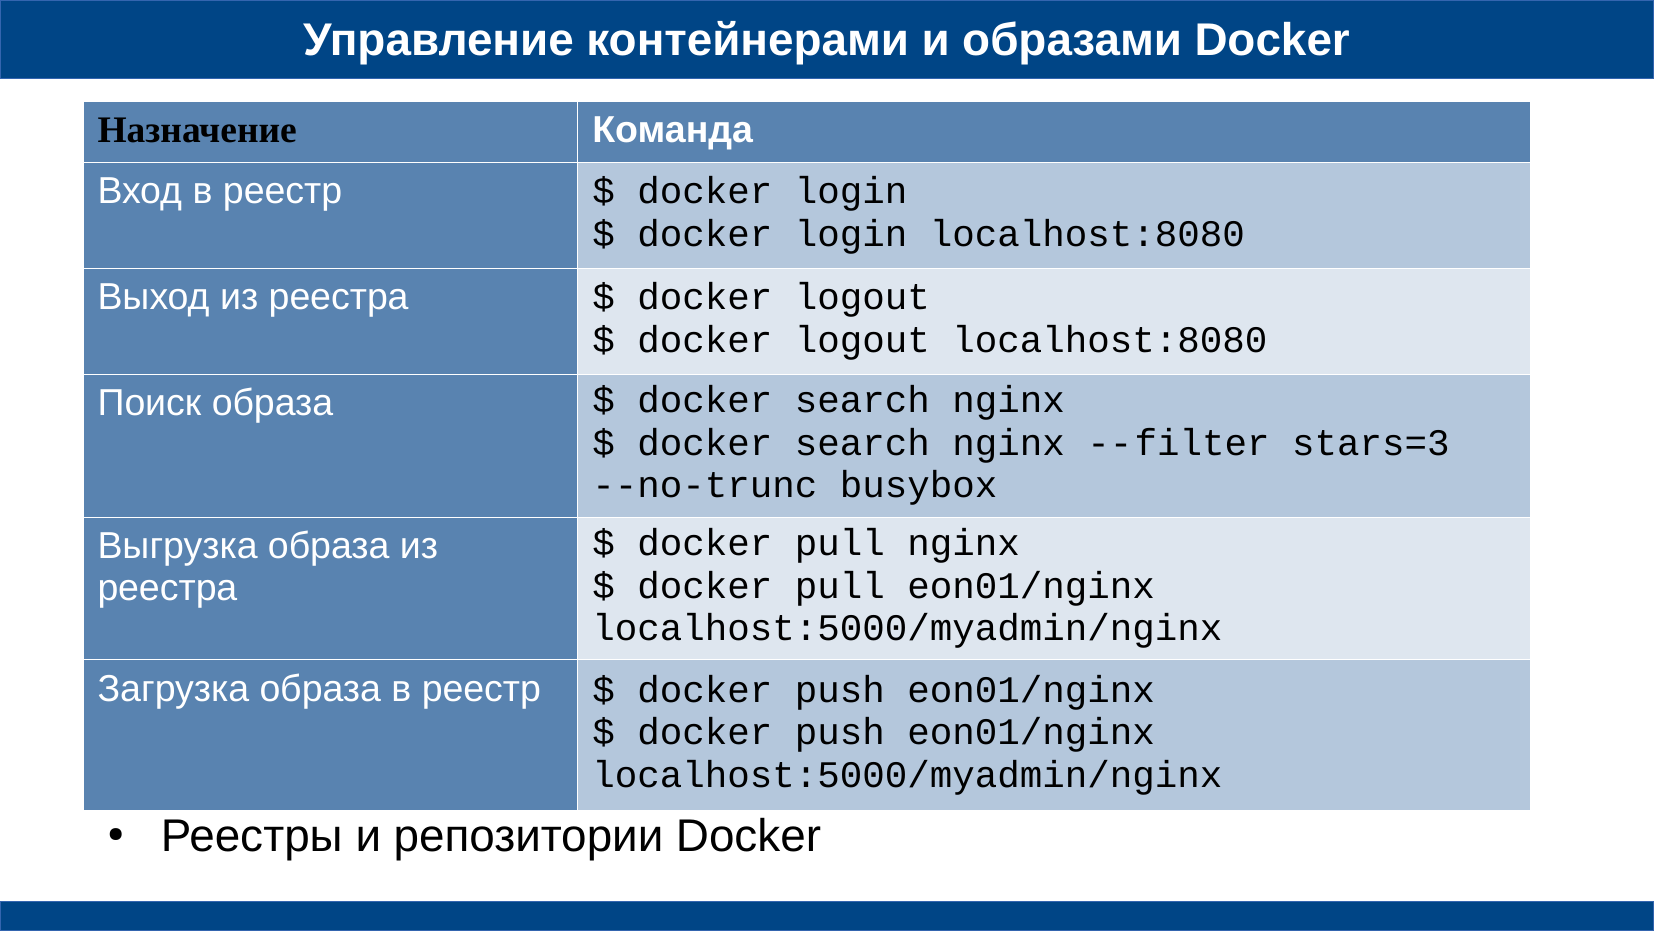

# Управление контейнерами и образами Docker
| Назначение | Команда |
| --- | --- |
| Вход в реестр | $ docker login $ docker login localhost:8080 |
| Выход из реестра | $ docker logout $ docker logout localhost:8080 |
| Поиск образа | $ docker search nginx $ docker search nginx -- filter stars=3 --no-trunc busybox |
| Выгрузка образа из реестра | $ docker pull nginx $ docker pull eon01/nginx localhost:5000/myadmin/nginx |
| Загрузка образа в реестр | $ docker push eon01/nginx $ docker push eon01/nginx localhost:5000/myadmin/nginx |
Реестры и репозитории Docker